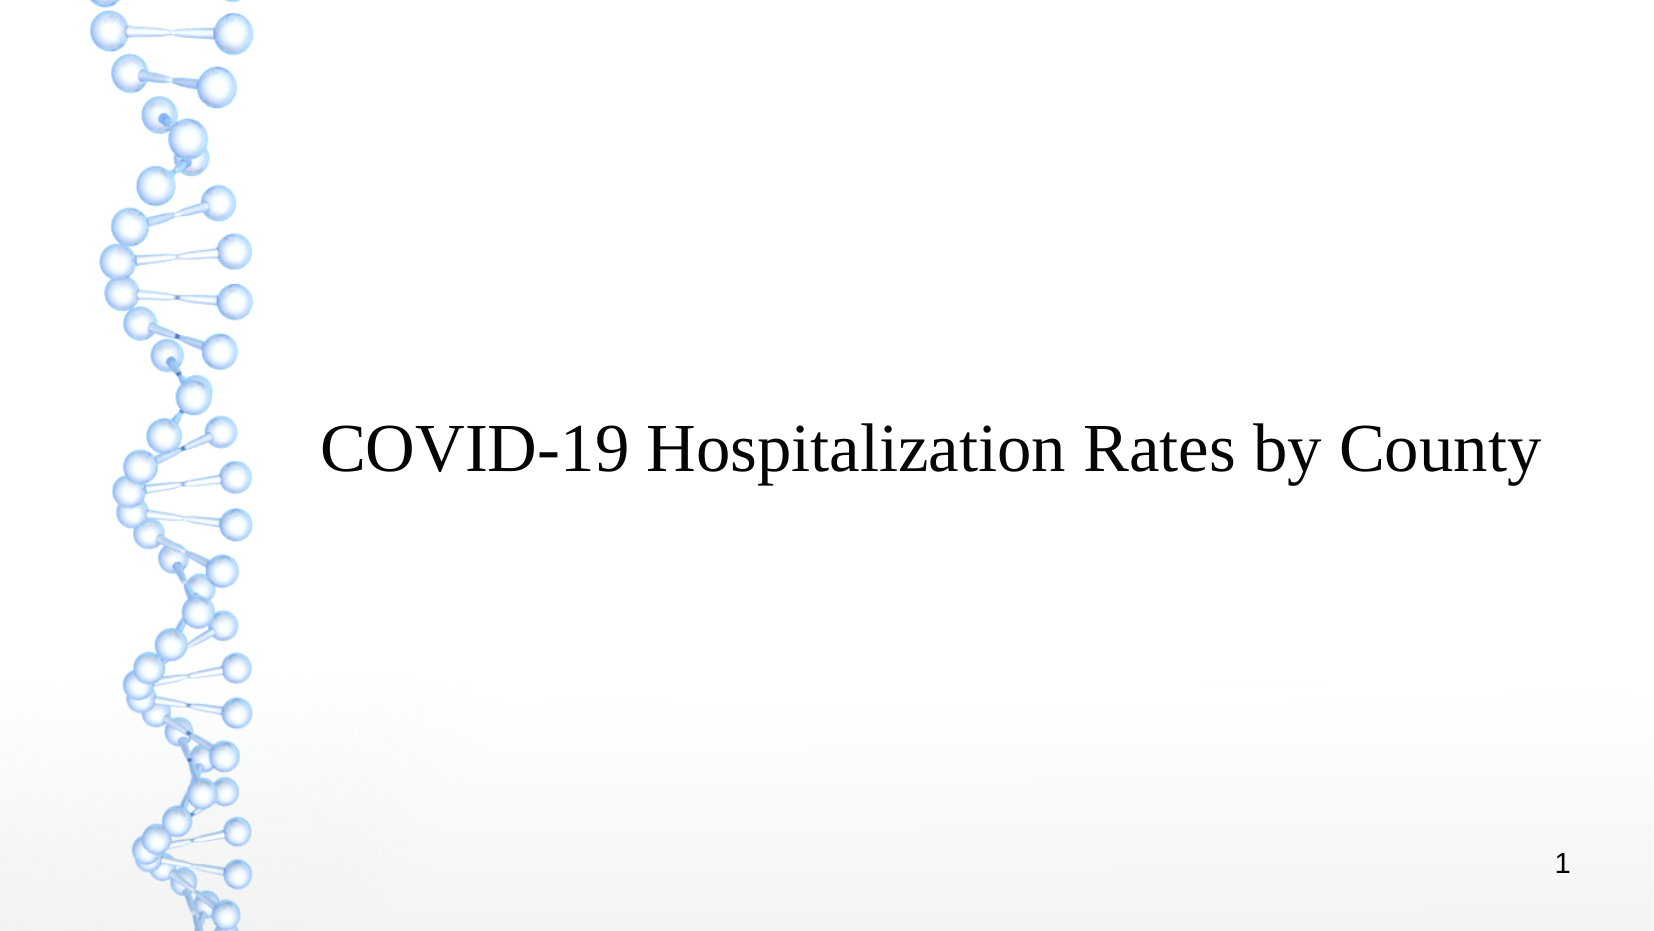

# COVID-19 Hospitalization Rates by County
1